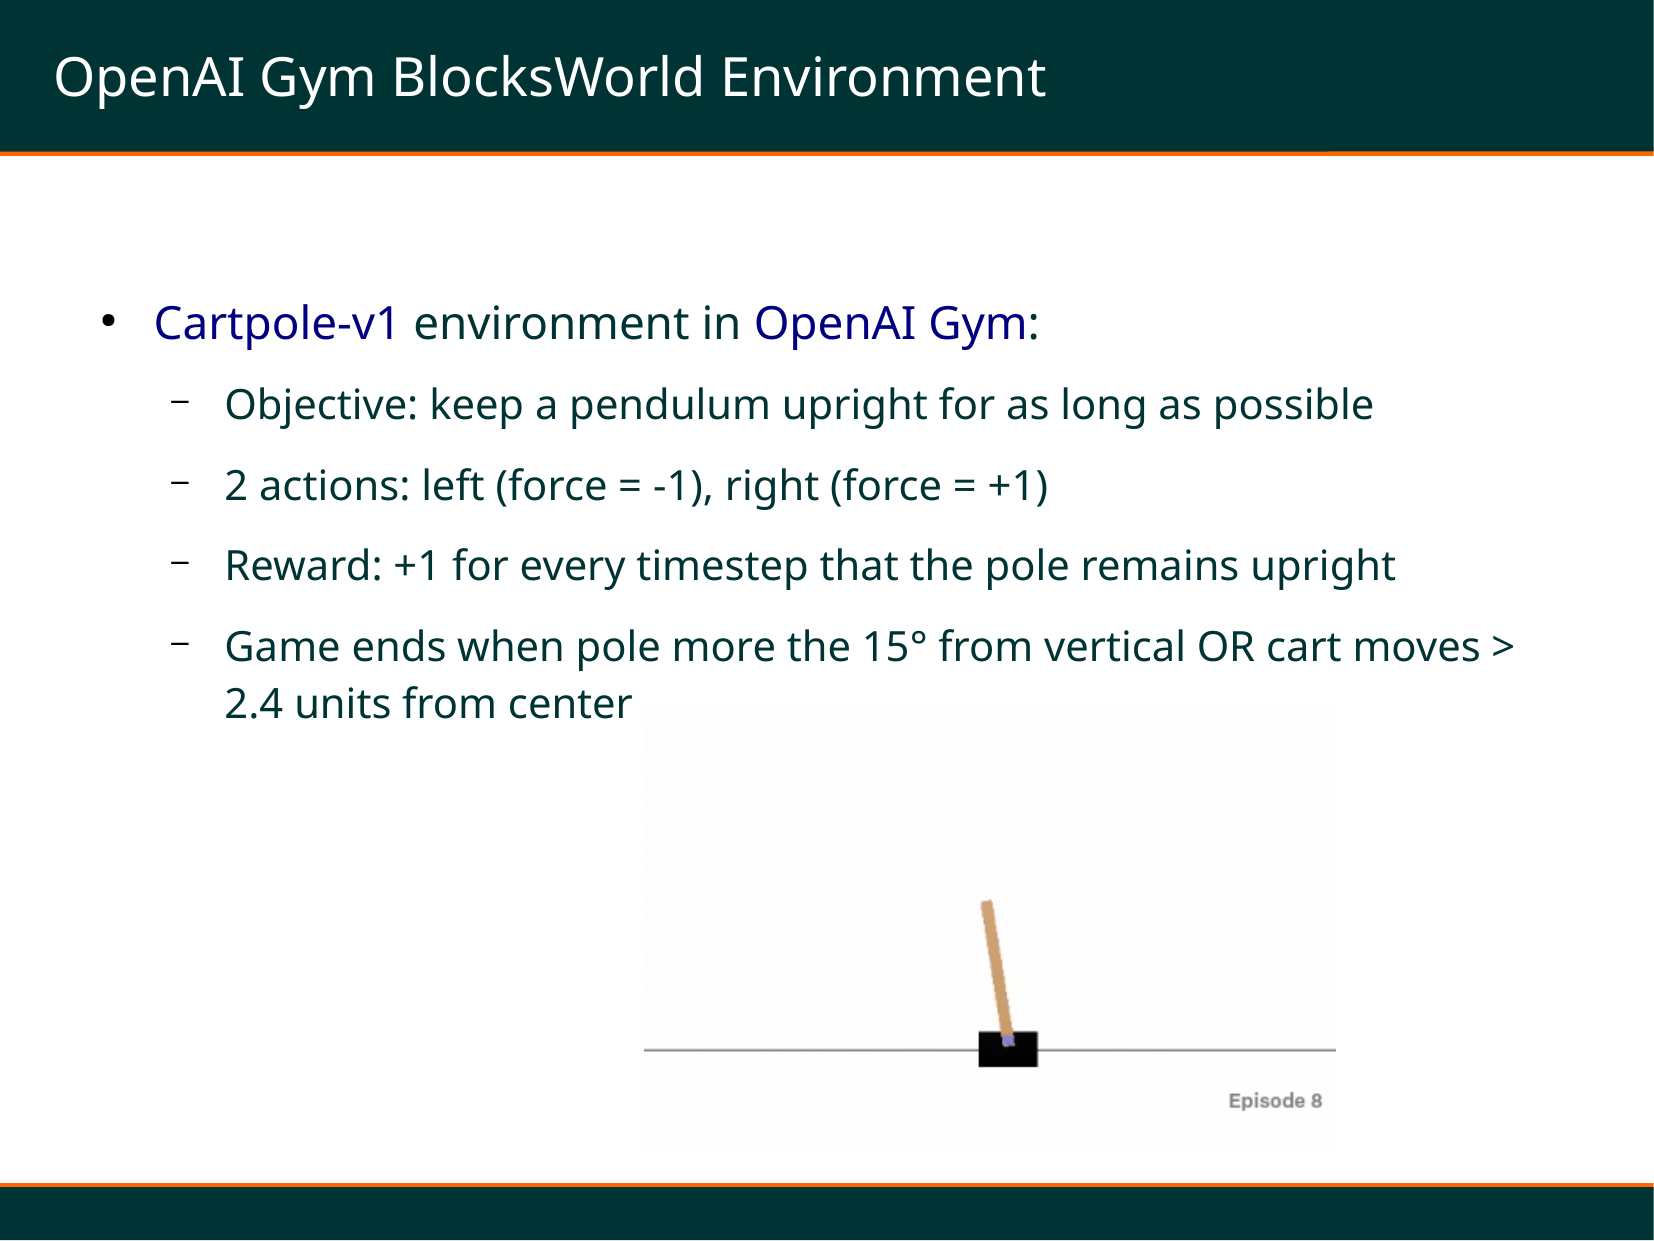

# OpenAI Gym BlocksWorld Environment
Cartpole-v1 environment in OpenAI Gym:
Objective: keep a pendulum upright for as long as possible
2 actions: left (force = -1), right (force = +1)
Reward: +1 for every timestep that the pole remains upright
Game ends when pole more the 15° from vertical OR cart moves > 2.4 units from center